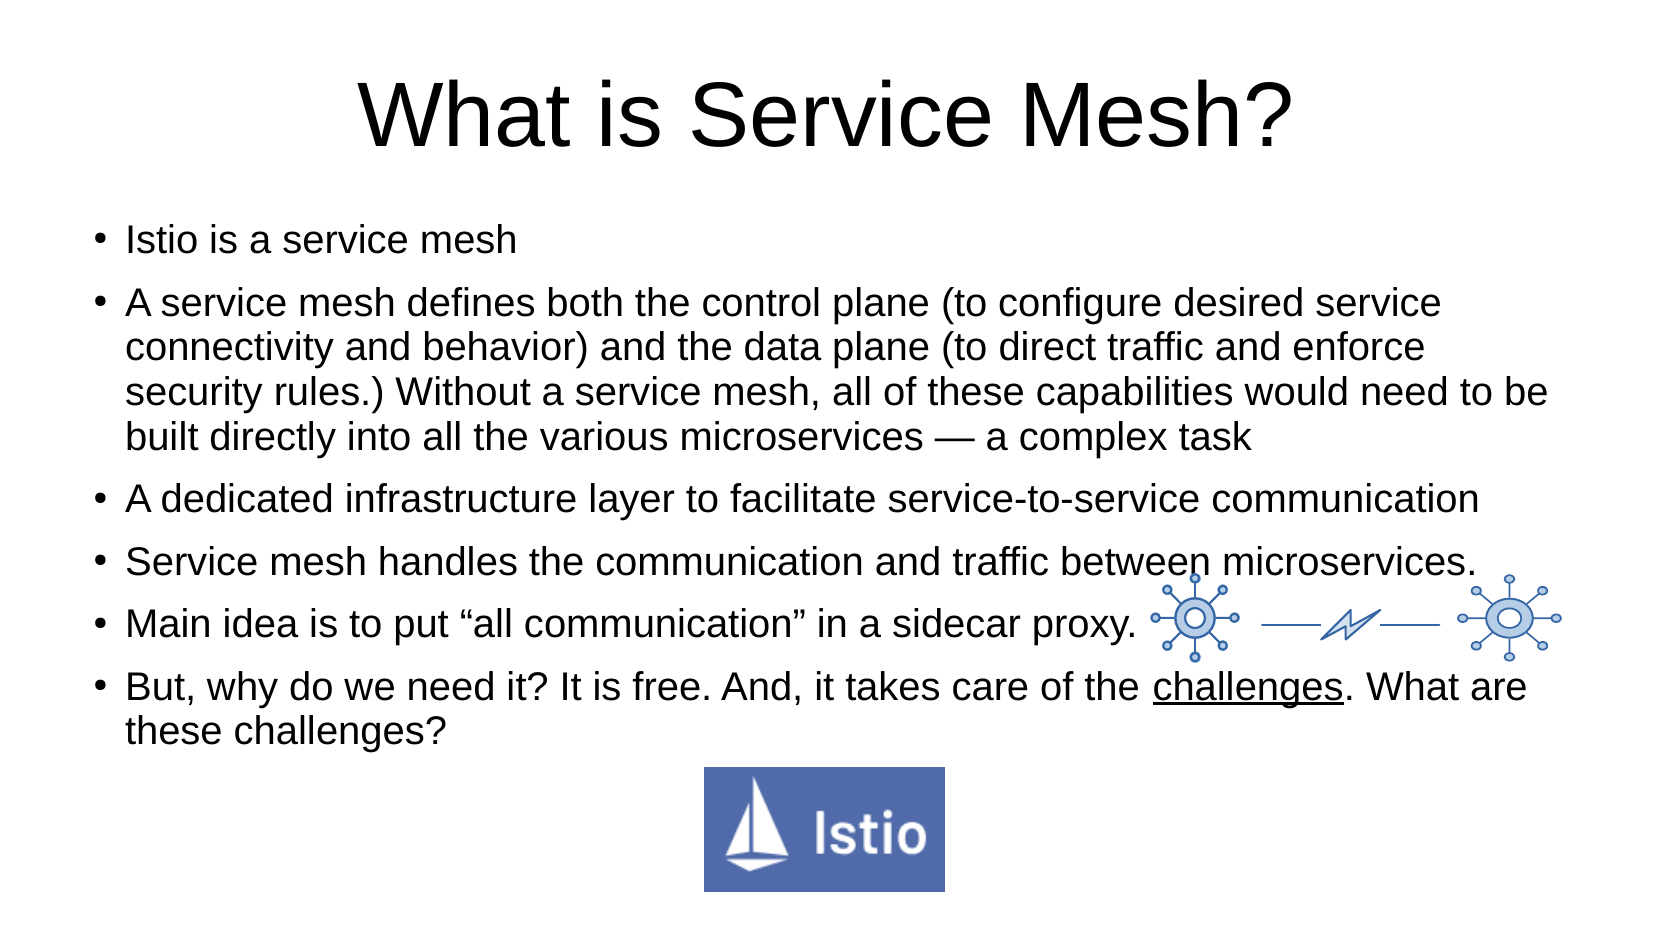

# What is Service Mesh?
Istio is a service mesh
A service mesh defines both the control plane (to configure desired service connectivity and behavior) and the data plane (to direct traffic and enforce security rules.) Without a service mesh, all of these capabilities would need to be built directly into all the various microservices — a complex task
A dedicated infrastructure layer to facilitate service-to-service communication
Service mesh handles the communication and traffic between microservices.
Main idea is to put “all communication” in a sidecar proxy.
But, why do we need it? It is free. And, it takes care of the challenges. What are these challenges?